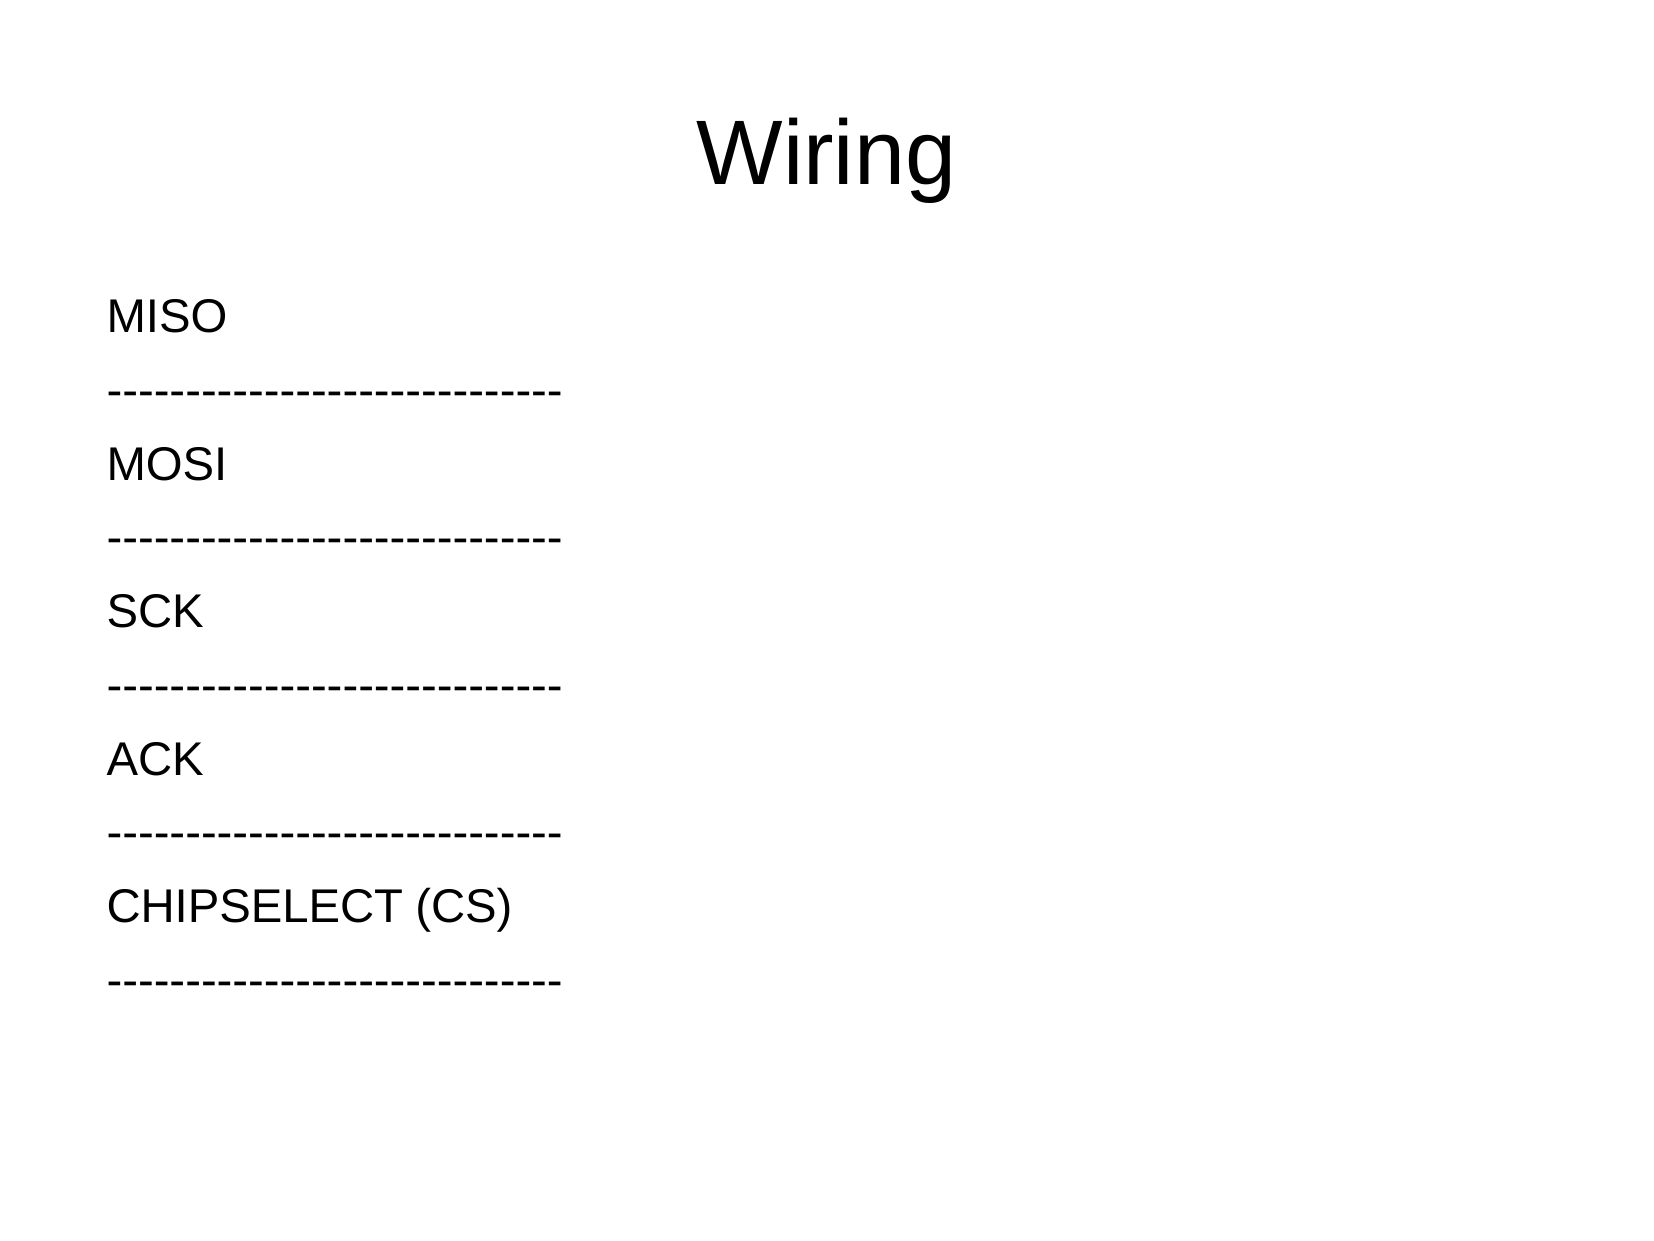

# Wiring
MISO
-----------------------------
MOSI
-----------------------------
SCK
-----------------------------
ACK
-----------------------------
CHIPSELECT (CS)
-----------------------------